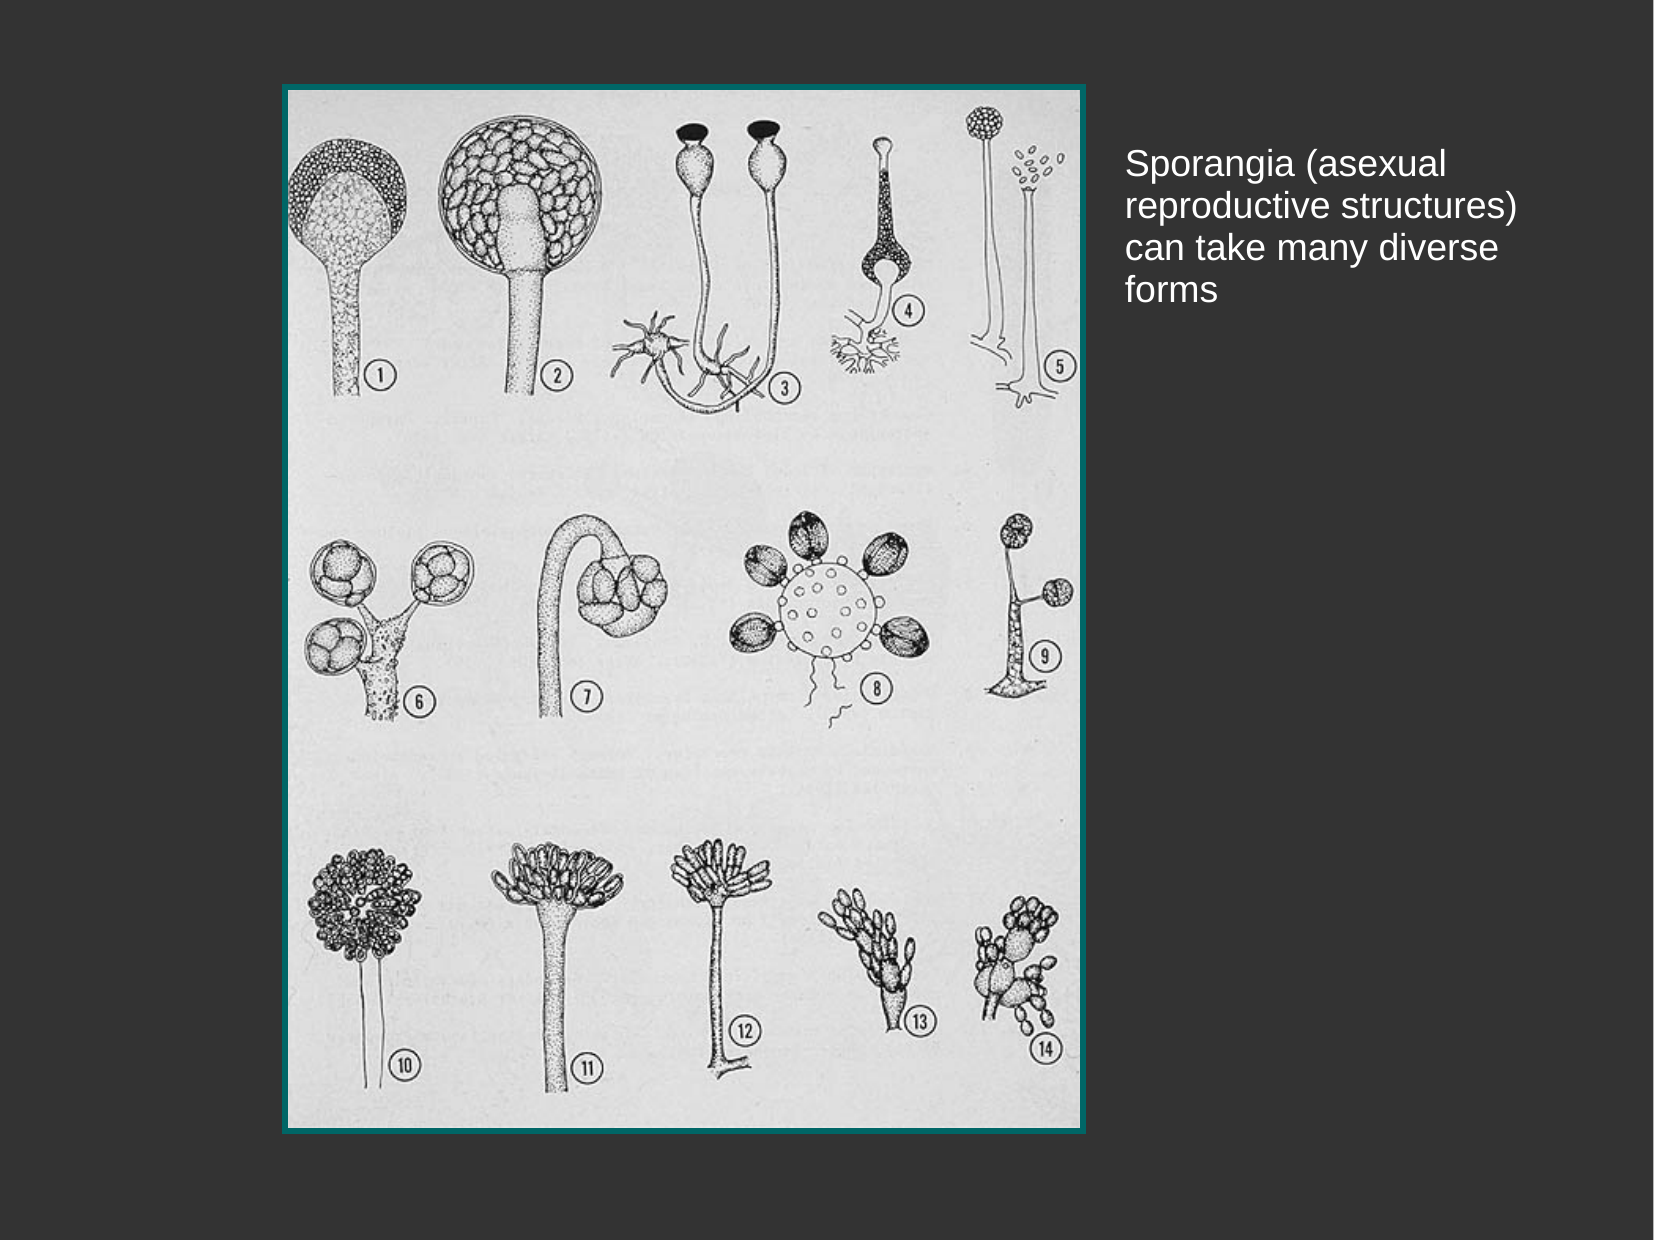

Sporangia (asexual reproductive structures) can take many diverse forms